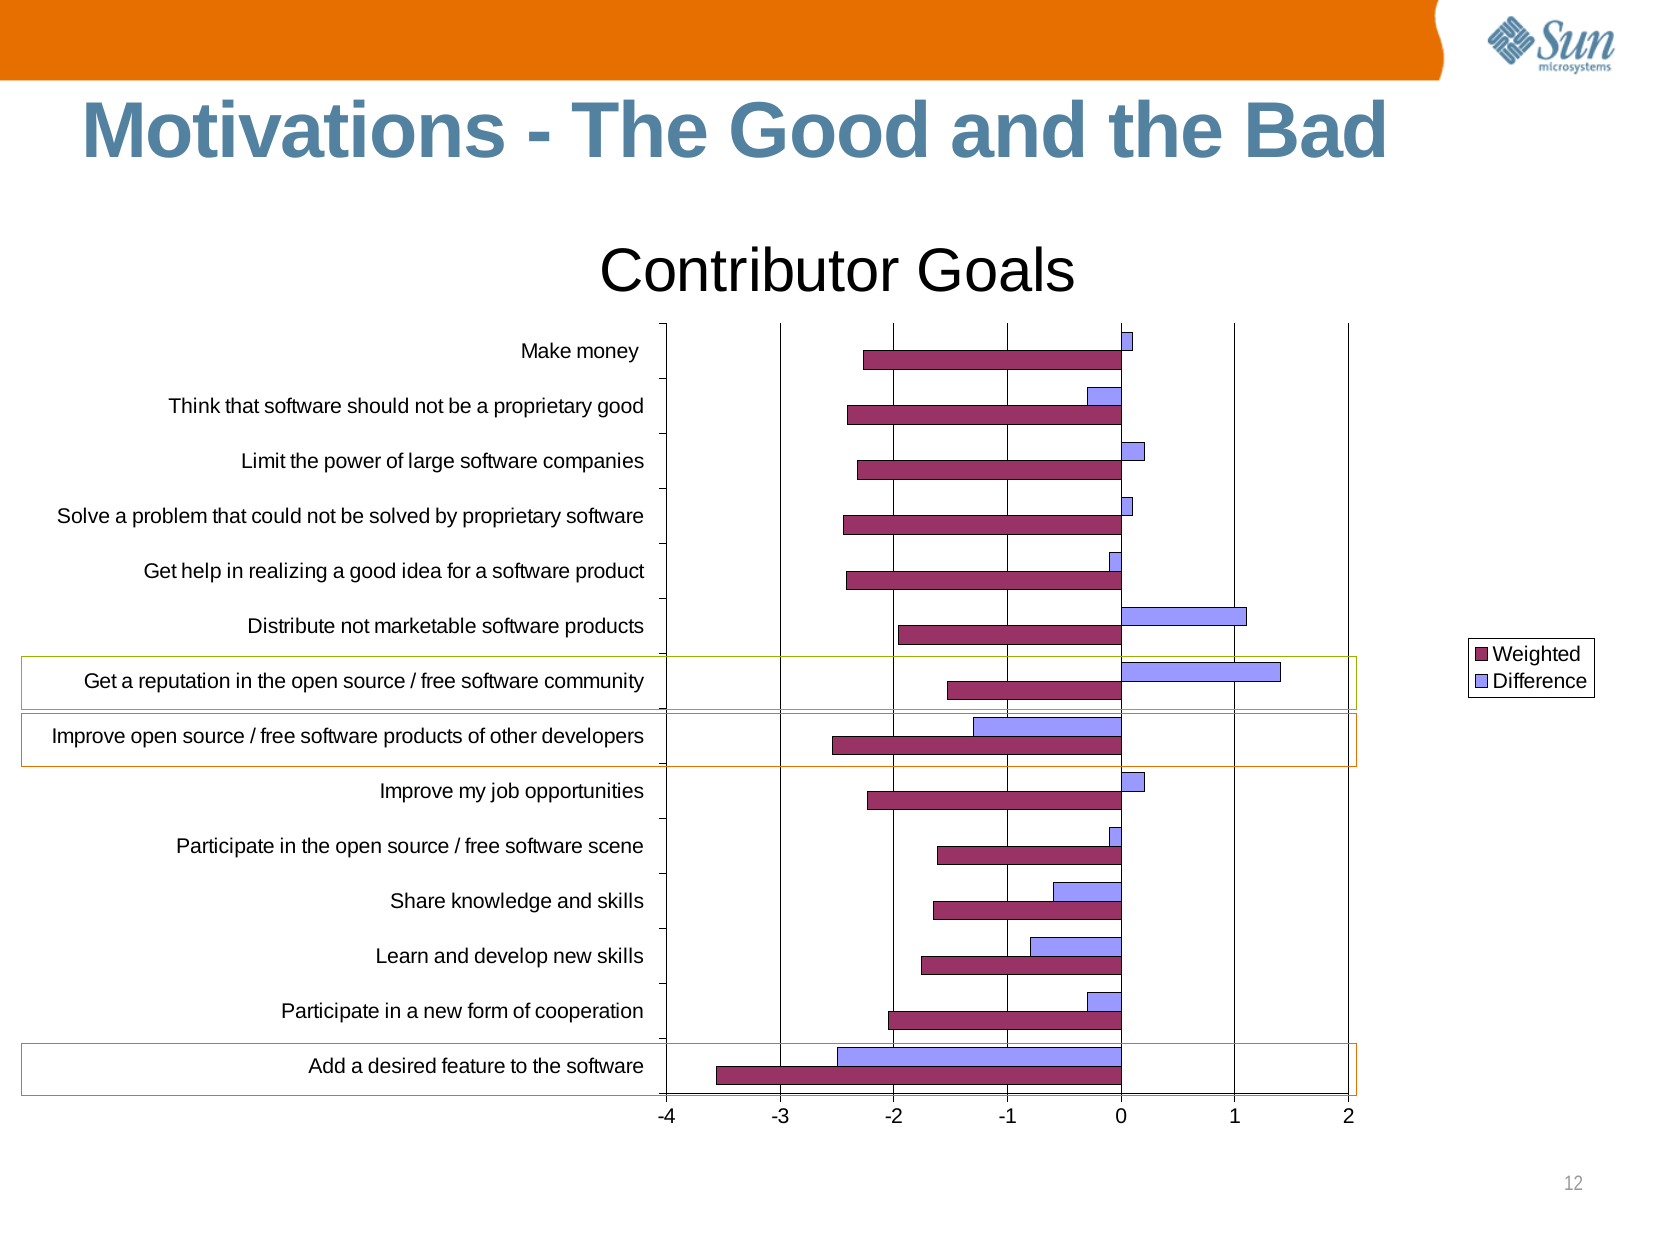

# Motivations - The Good and the Bad
### Chart: Contributor Goals
| Category | Difference | Weighted |
|---|---|---|
| Make money | 0.1 | -2.268 |
| Think that software should not be a proprietary good | -0.3 | -2.412 |
| Limit the power of large software companies | 0.2 | -2.32 |
| Solve a problem that could not be solved by proprietary software | 0.0999999999999996 | -2.444 |
| Get help in realizing a good idea for a software product | -0.100000000000001 | -2.418 |
| Distribute not marketable software products | 1.1 | -1.96 |
| Get a reputation in the open source / free software community | 1.4 | -1.525 |
| Improve open source / free software products of other developers | -1.3 | -2.542 |
| Improve my job opportunities | 0.2 | -2.232 |
| Participate in the open source / free software scene | -0.0999999999999996 | -1.62 |
| Share knowledge and skills | -0.6 | -1.653 |
| Learn and develop new skills | -0.800000000000001 | -1.76 |
| Participate in a new form of cooperation | -0.3 | -2.052 |
| Add a desired feature to the software | -2.5 | -3.564 |